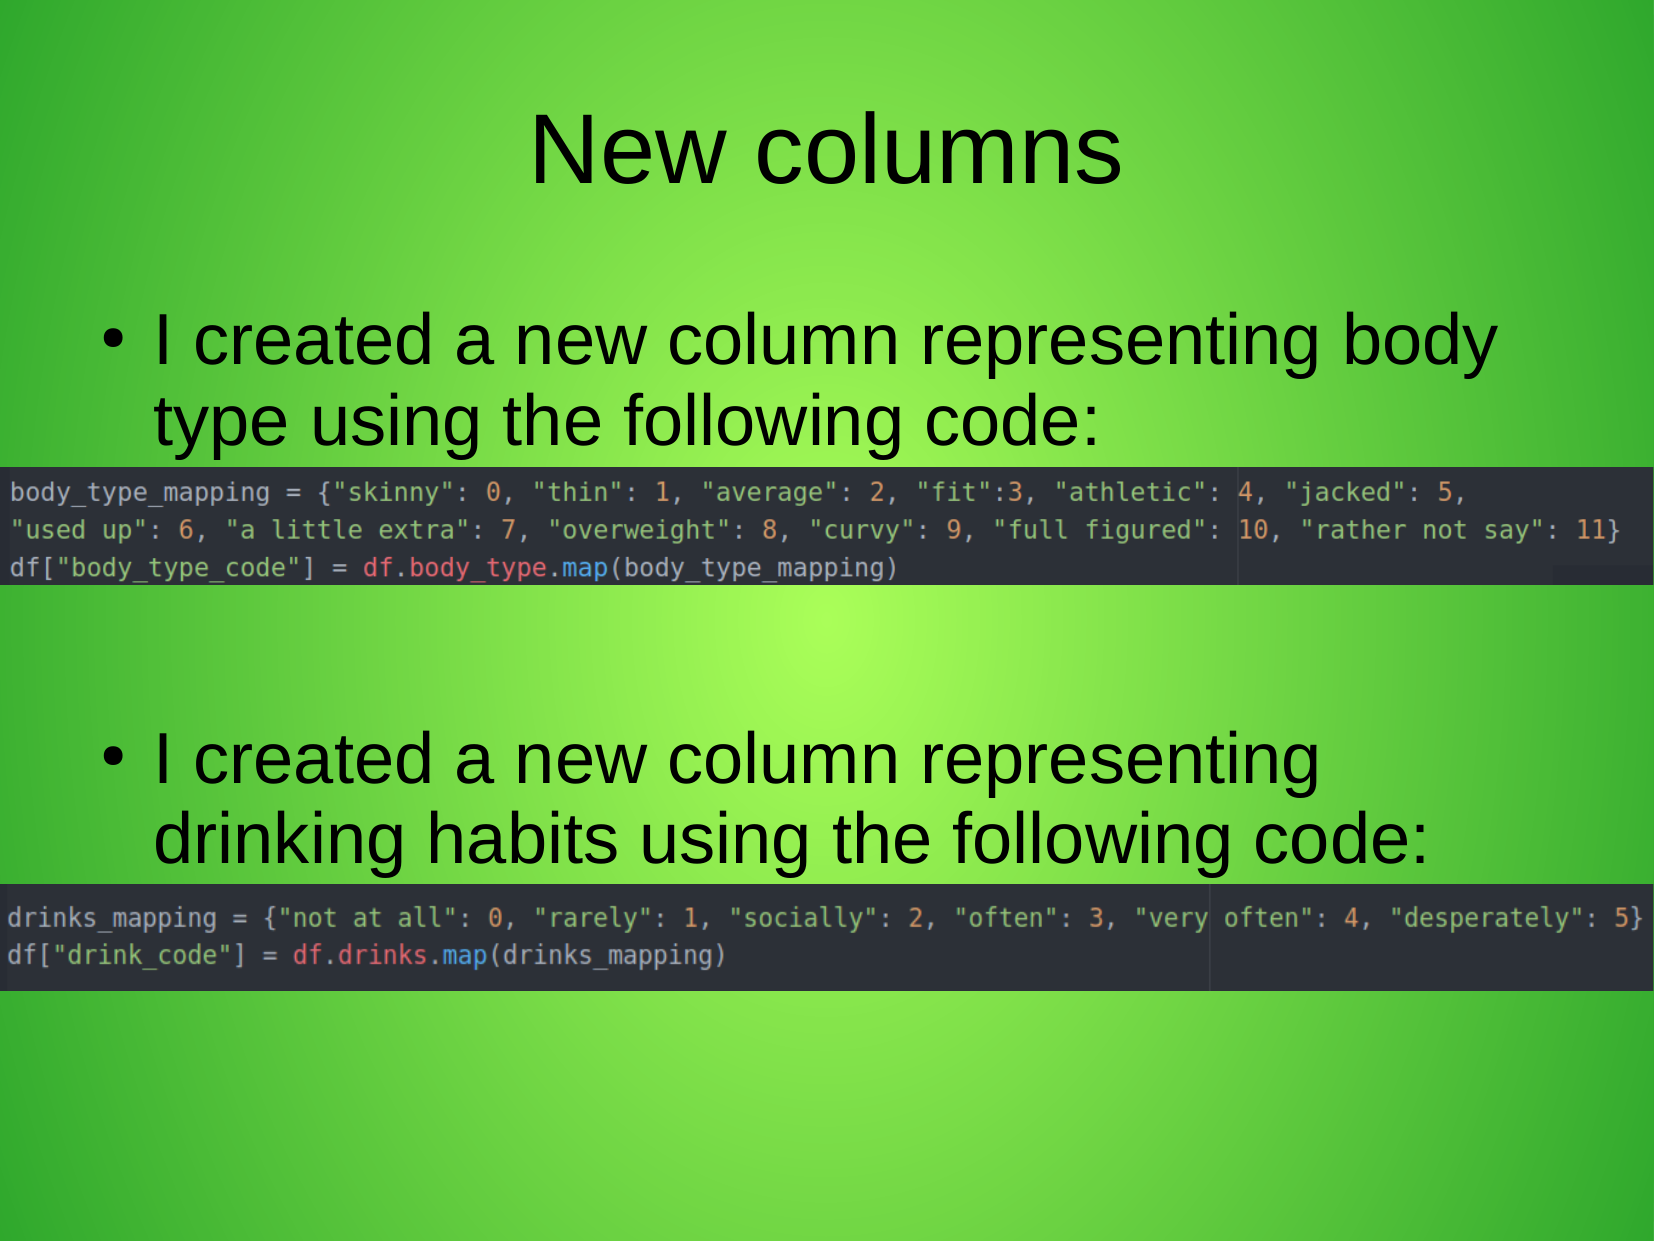

# New columns
I created a new column representing body type using the following code:
I created a new column representing drinking habits using the following code: